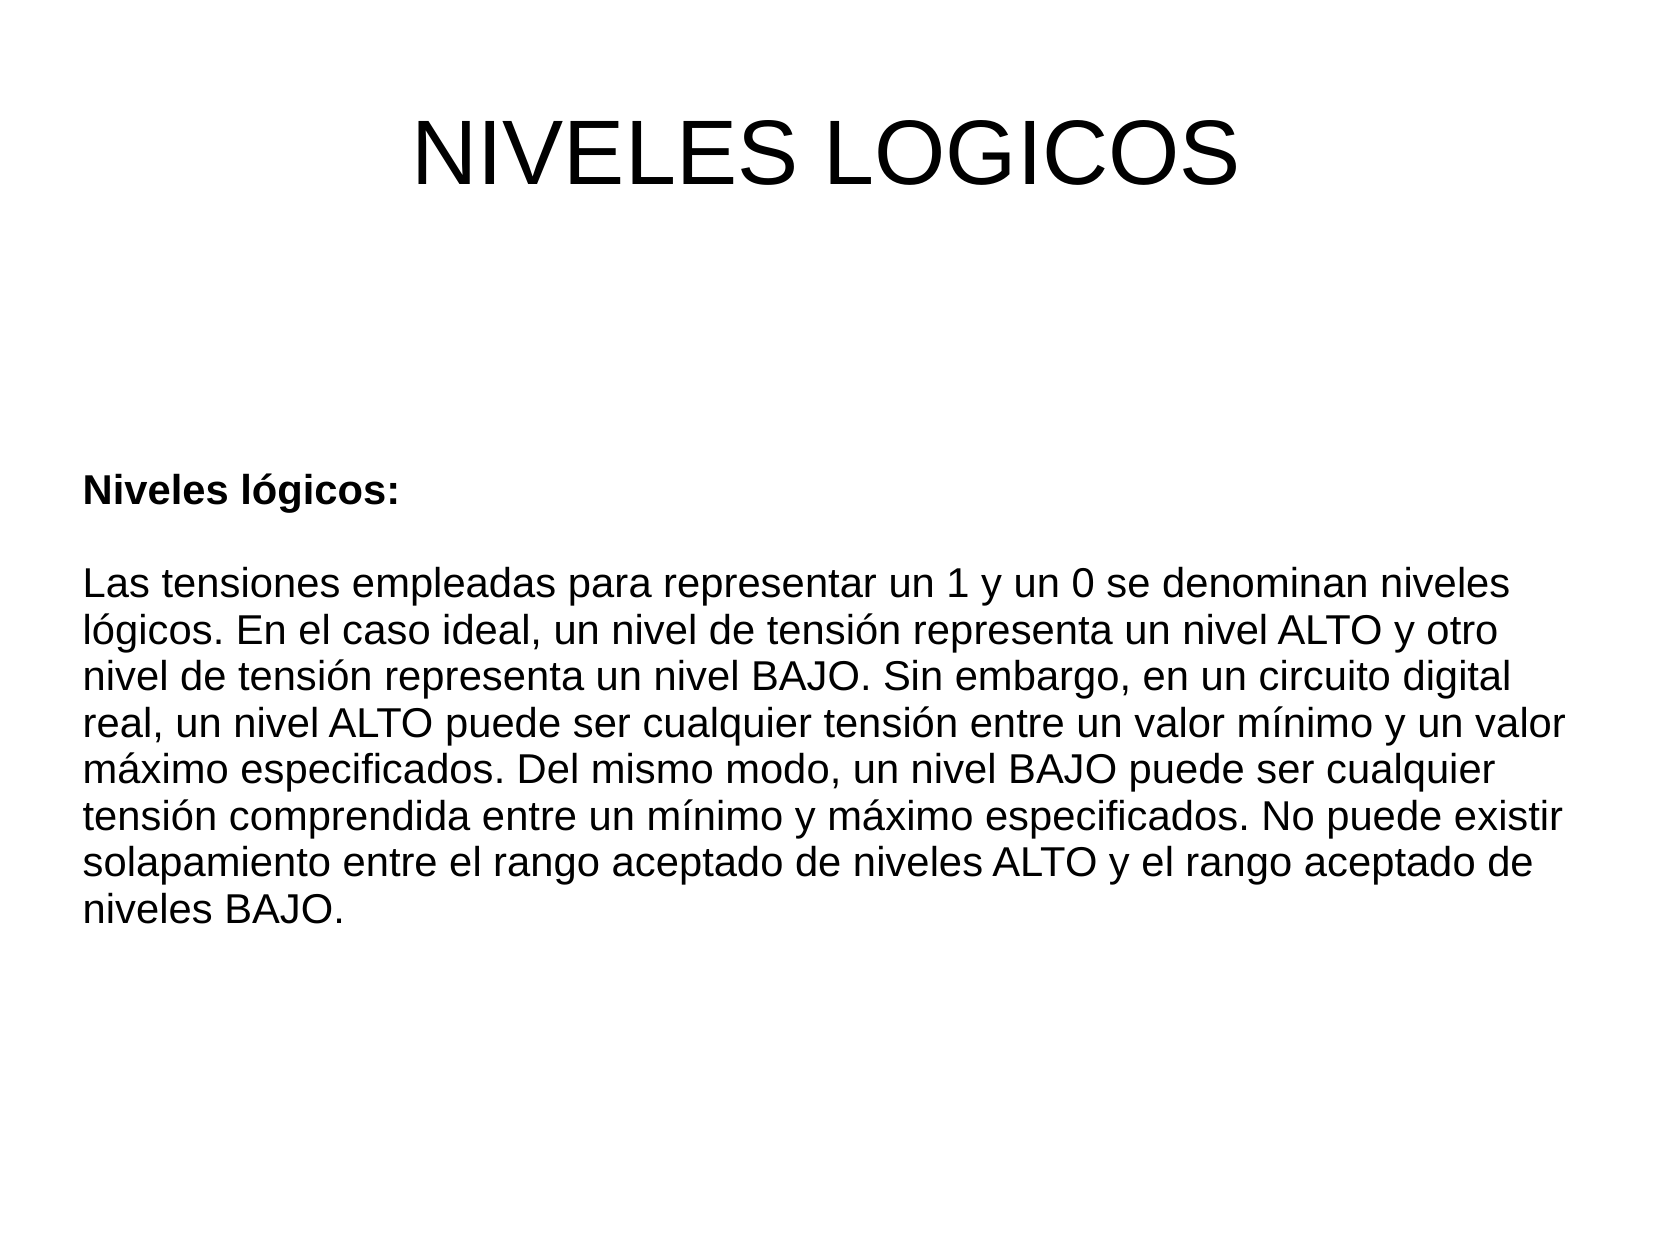

# NIVELES LOGICOS
Niveles lógicos:
Las tensiones empleadas para representar un 1 y un 0 se denominan niveles lógicos. En el caso ideal, un nivel de tensión representa un nivel ALTO y otro nivel de tensión representa un nivel BAJO. Sin embargo, en un circuito digital real, un nivel ALTO puede ser cualquier tensión entre un valor mínimo y un valor máximo especificados. Del mismo modo, un nivel BAJO puede ser cualquier tensión comprendida entre un mínimo y máximo especificados. No puede existir solapamiento entre el rango aceptado de niveles ALTO y el rango aceptado de niveles BAJO.